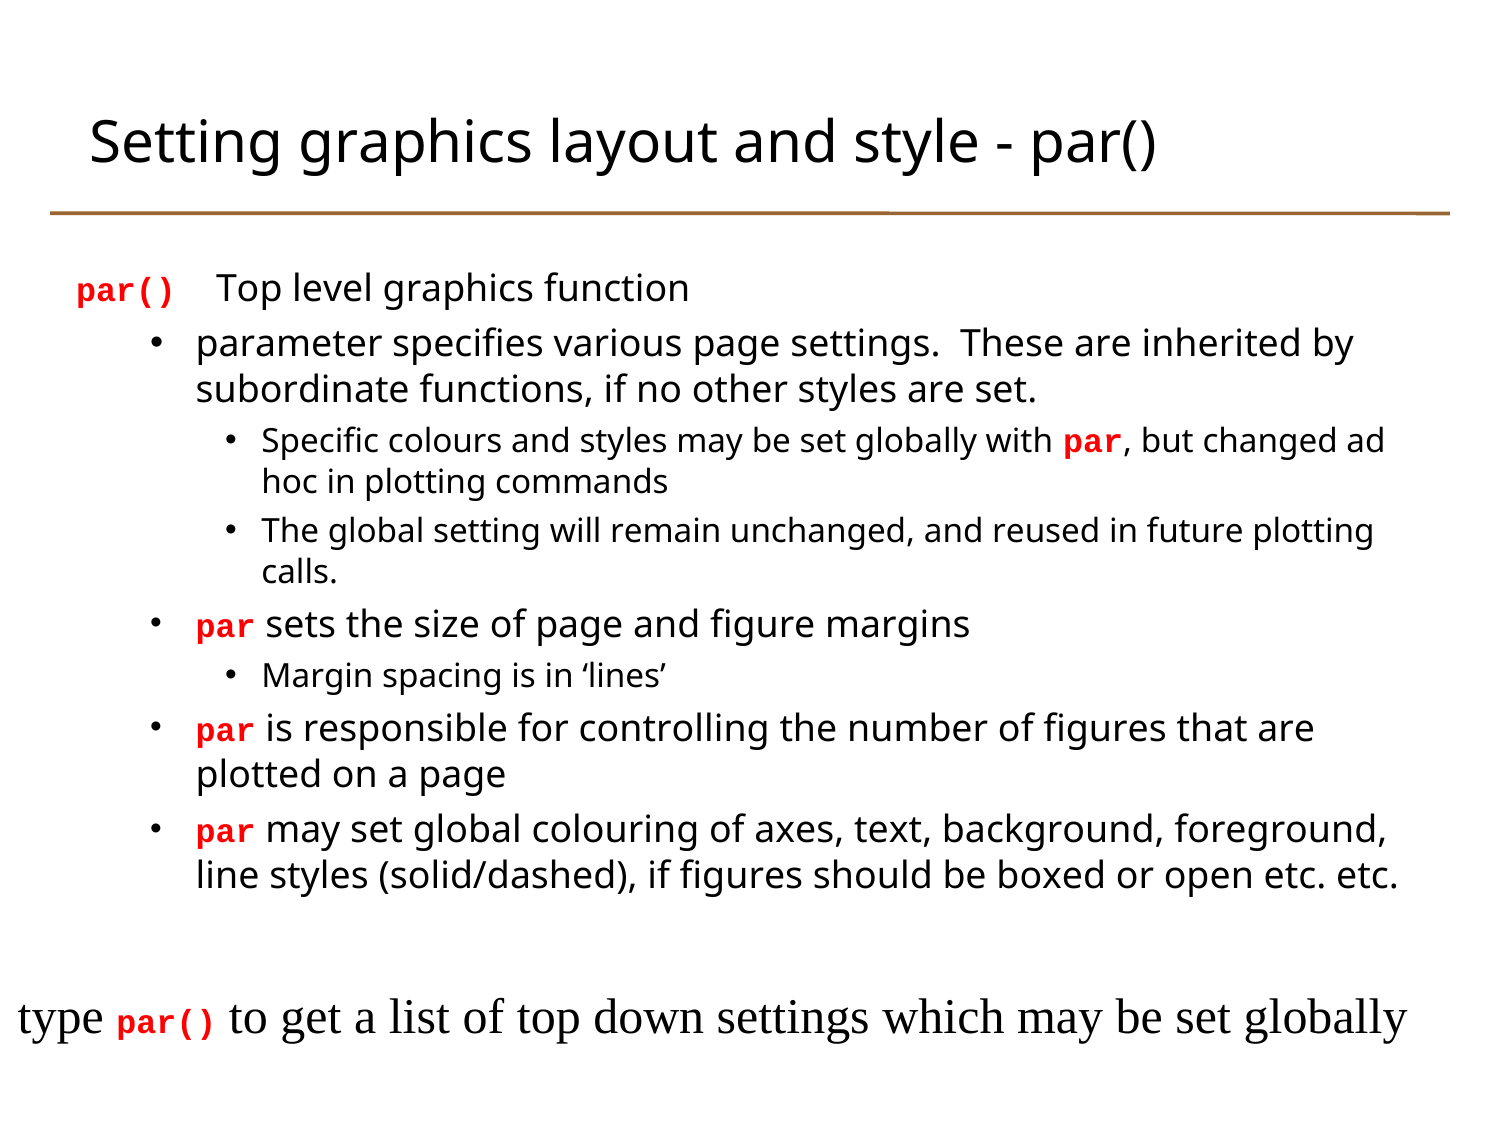

Setting graphics layout and style - par()
par() Top level graphics function
parameter specifies various page settings. These are inherited by subordinate functions, if no other styles are set.
Specific colours and styles may be set globally with par, but changed ad hoc in plotting commands
The global setting will remain unchanged, and reused in future plotting calls.
par sets the size of page and figure margins
Margin spacing is in ‘lines’
par is responsible for controlling the number of figures that are plotted on a page
par may set global colouring of axes, text, background, foreground, line styles (solid/dashed), if figures should be boxed or open etc. etc.
type par() to get a list of top down settings which may be set globally